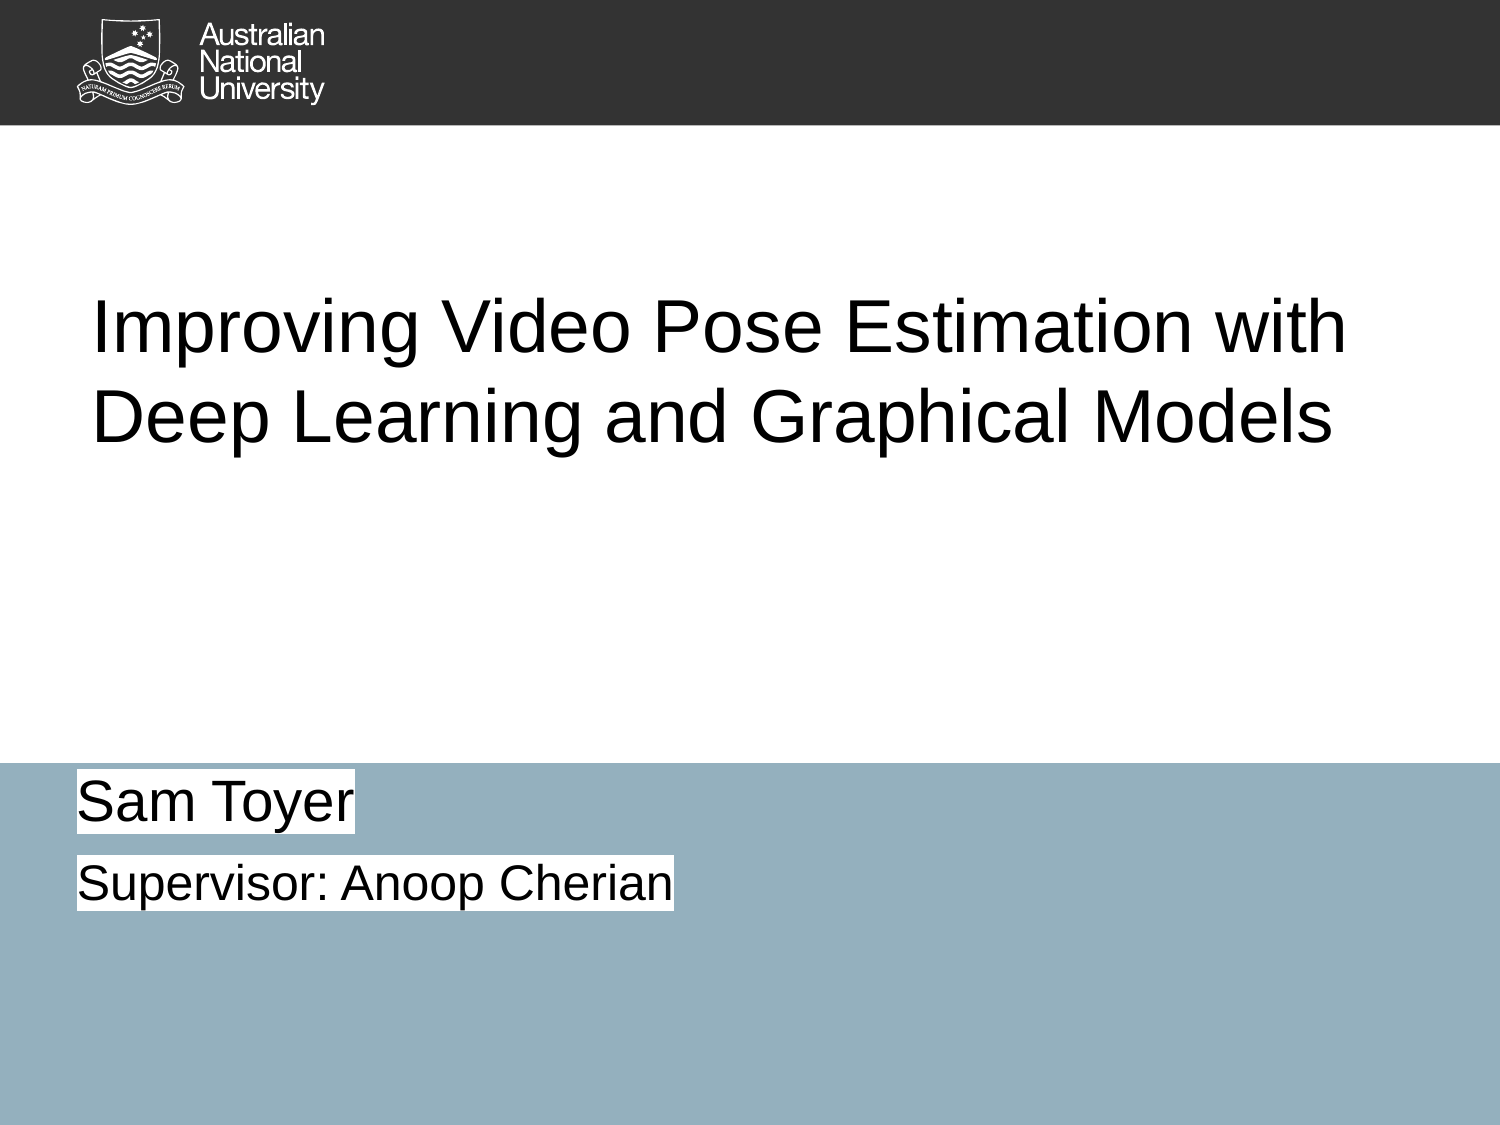

# Improving Video Pose Estimation with Deep Learning and Graphical Models
Sam Toyer
Supervisor: Anoop Cherian